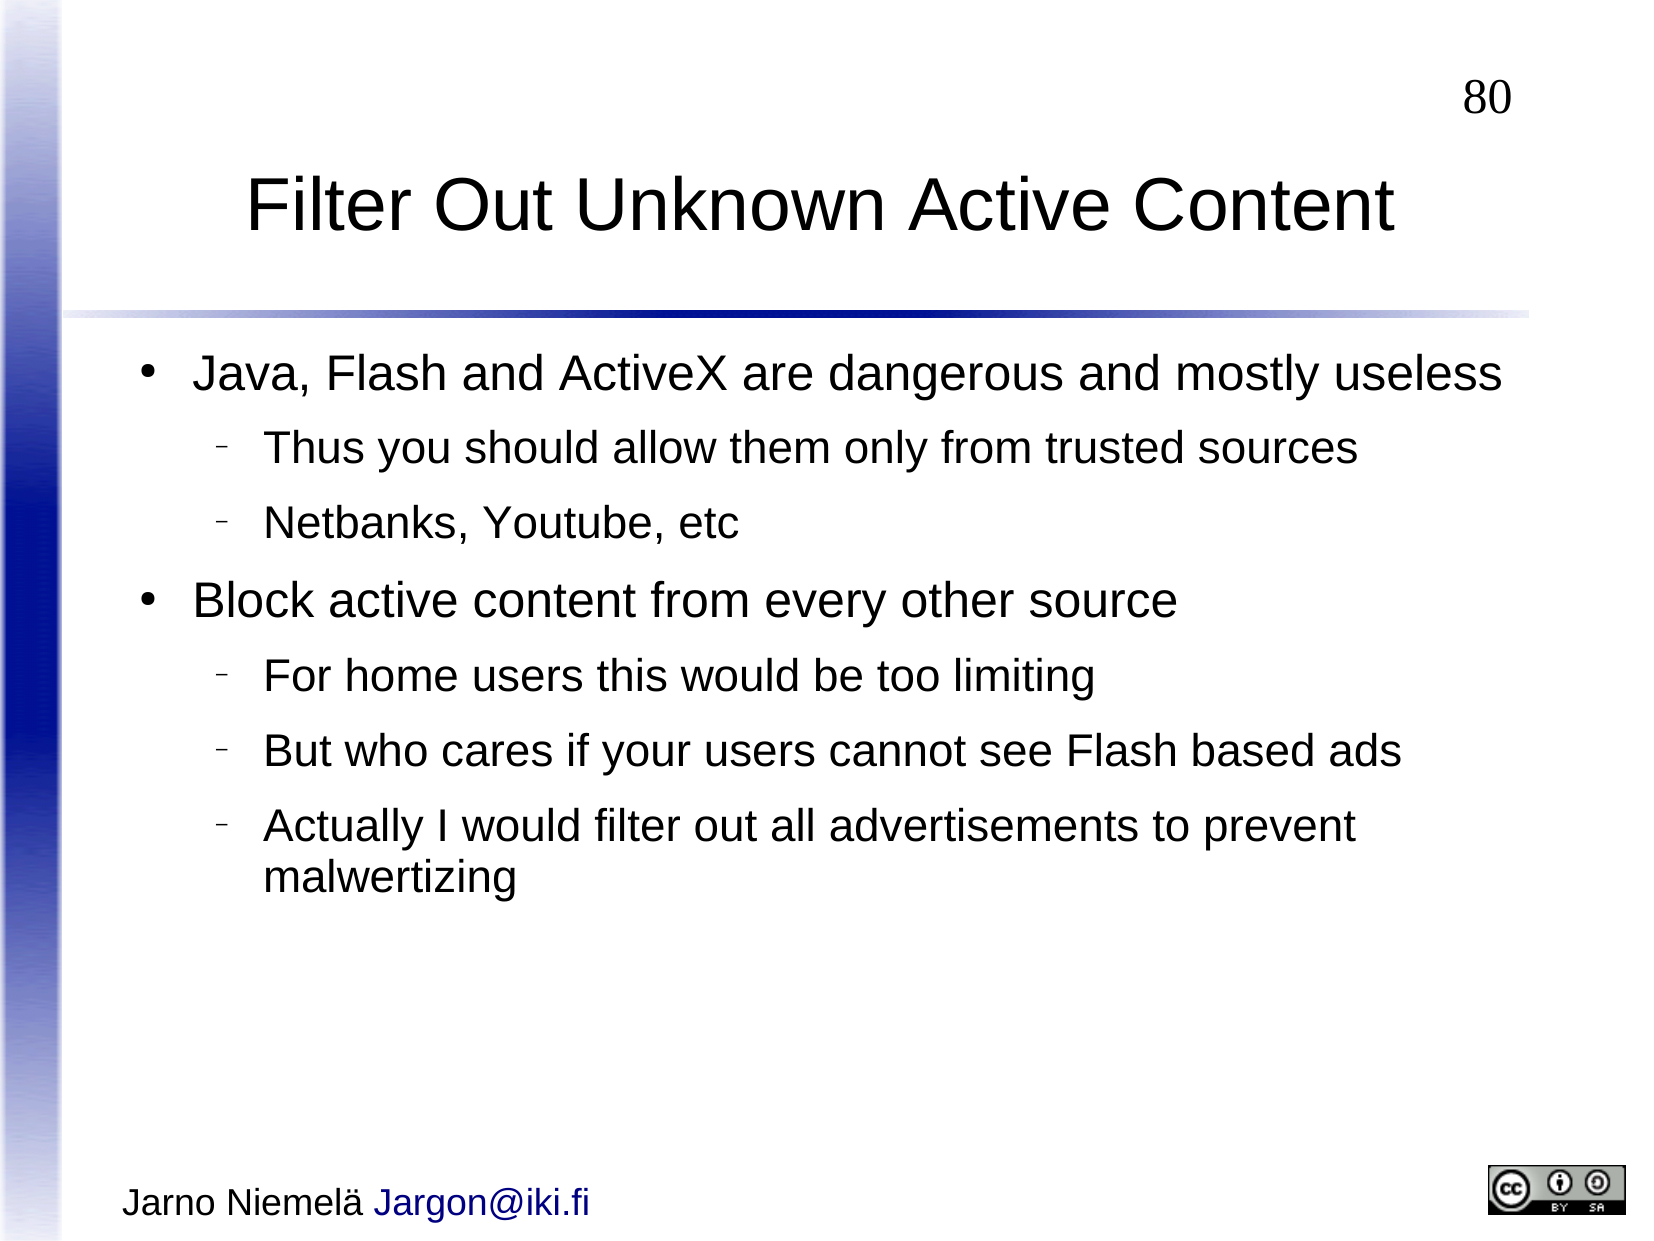

# Filter Out Unknown Active Content
Java, Flash and ActiveX are dangerous and mostly useless
Thus you should allow them only from trusted sources
Netbanks, Youtube, etc
Block active content from every other source
For home users this would be too limiting
But who cares if your users cannot see Flash based ads
Actually I would filter out all advertisements to prevent malwertizing